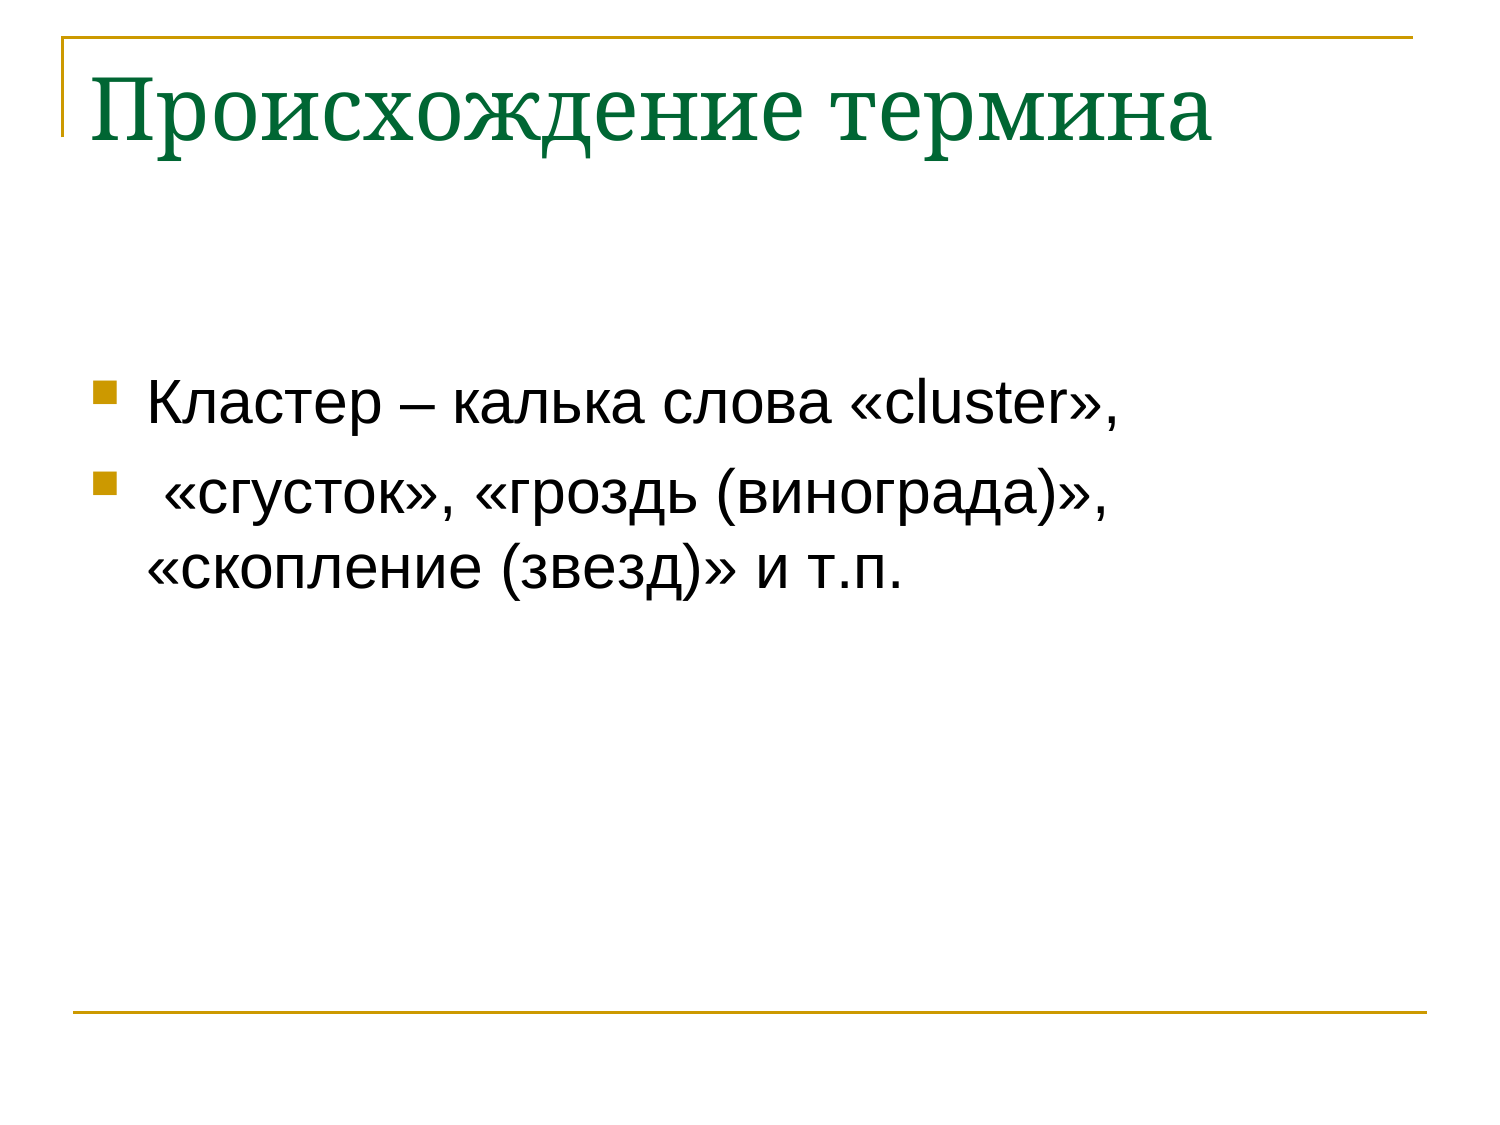

# Происхождение термина
Кластер – калька слова «cluster»,
 «сгусток», «гроздь (винограда)», «скопление (звезд)» и т.п.